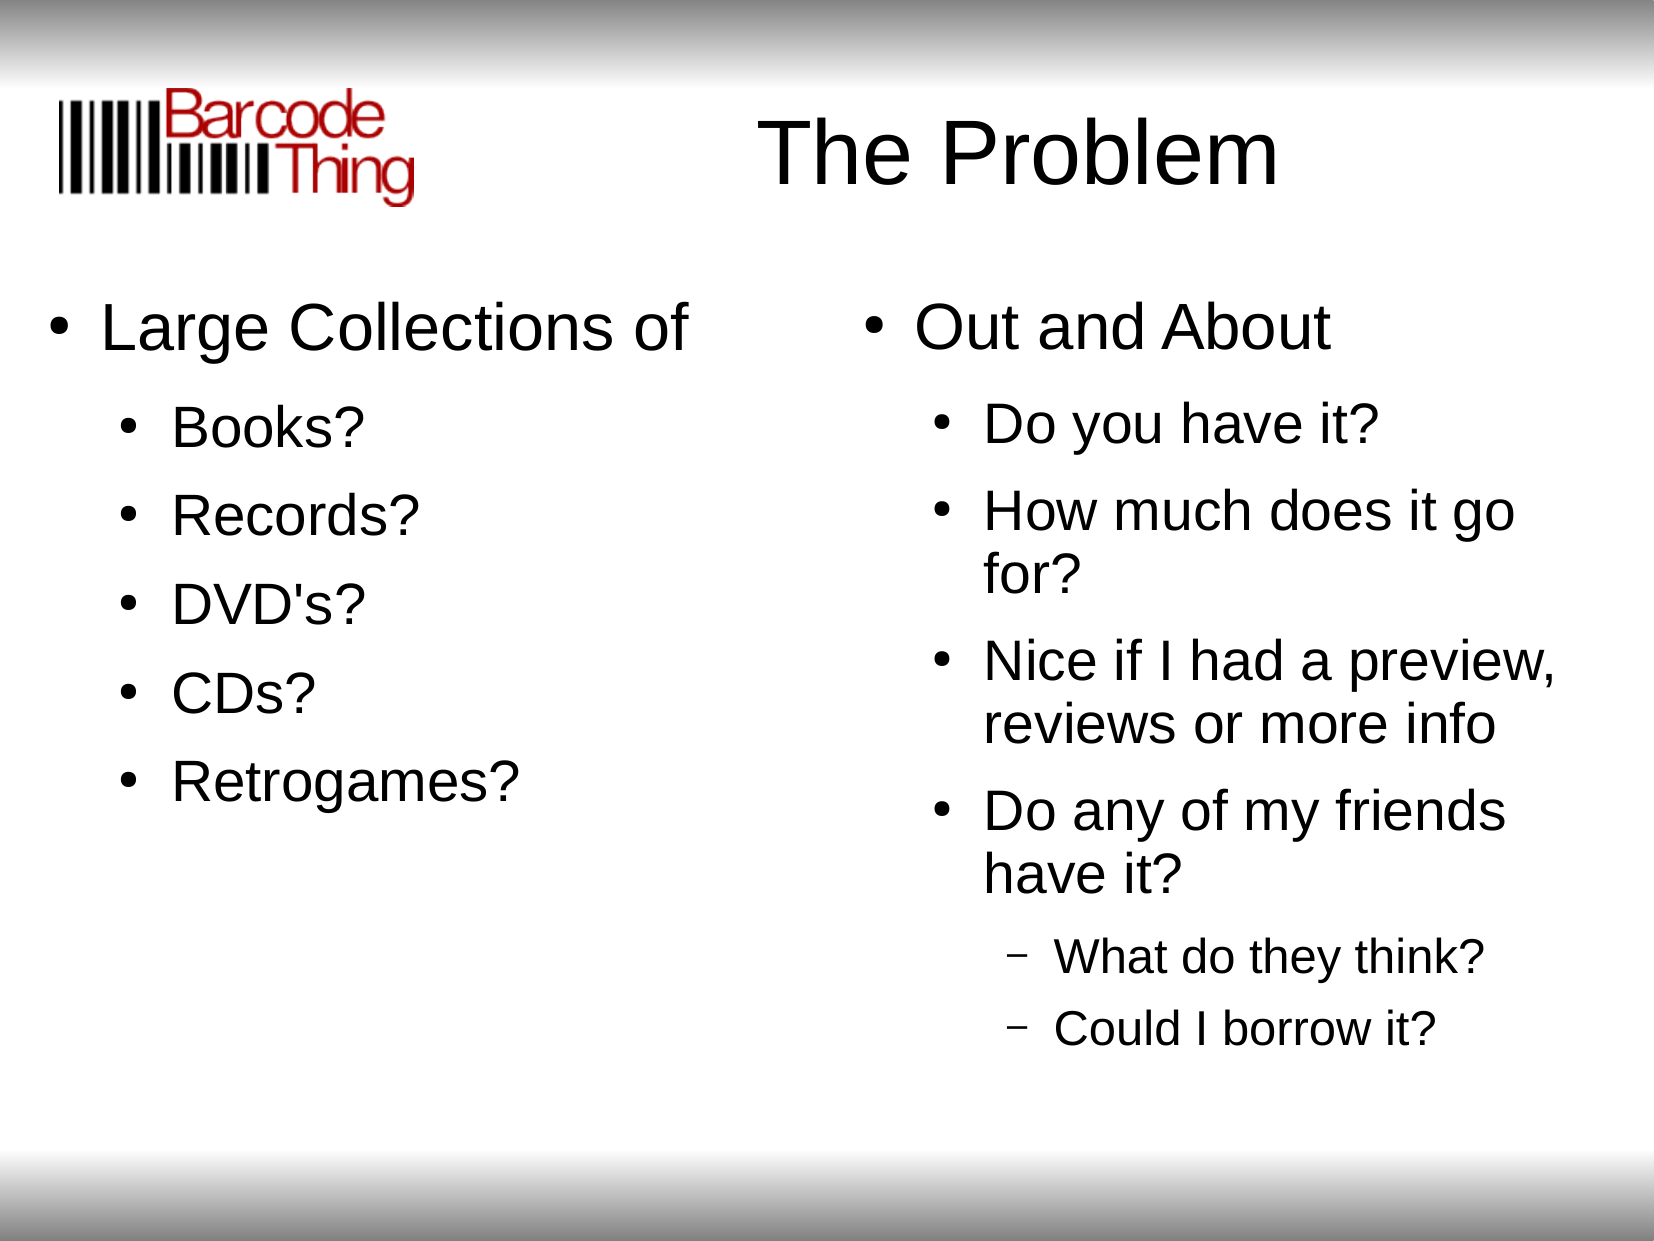

# The Problem
Large Collections of
Books?
Records?
DVD's?
CDs?
Retrogames?
Out and About
Do you have it?
How much does it go for?
Nice if I had a preview, reviews or more info
Do any of my friends have it?
What do they think?
Could I borrow it?